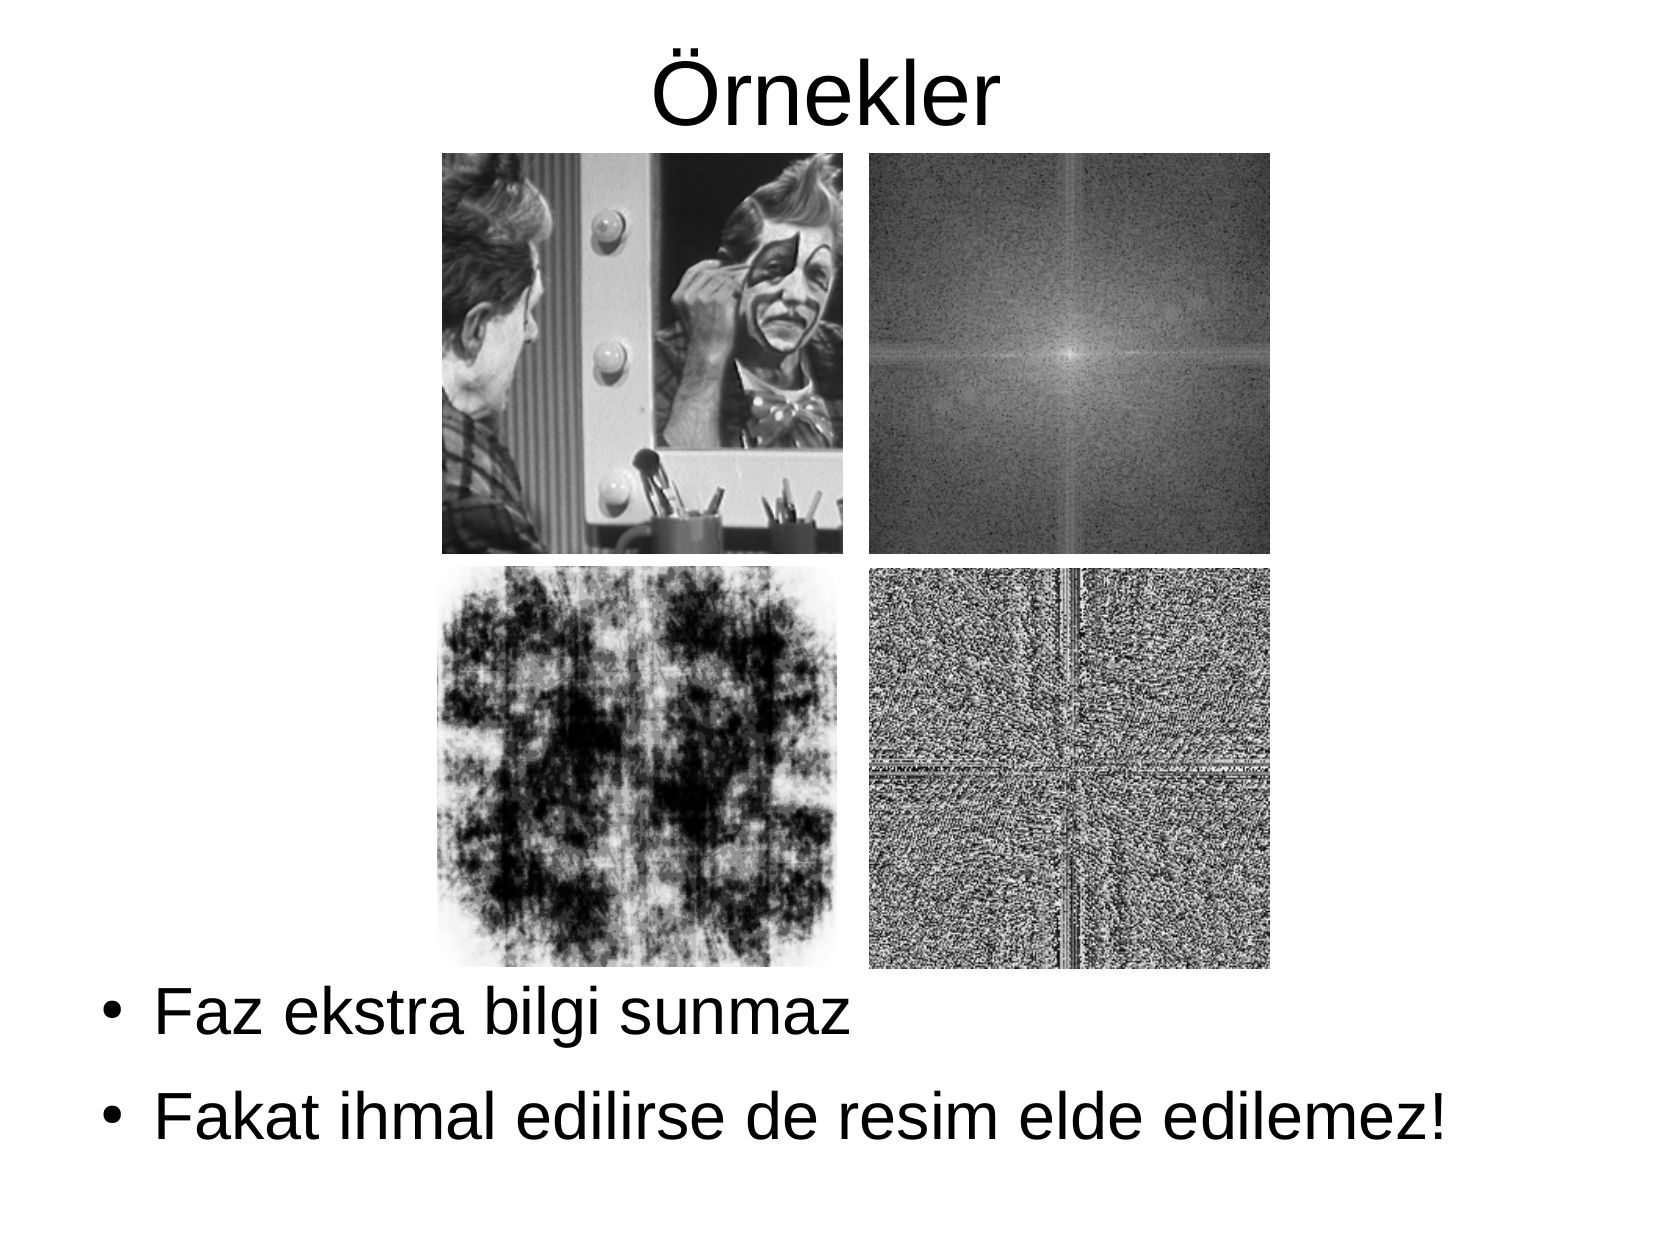

# Örnekler
Faz ekstra bilgi sunmaz
Fakat ihmal edilirse de resim elde edilemez!